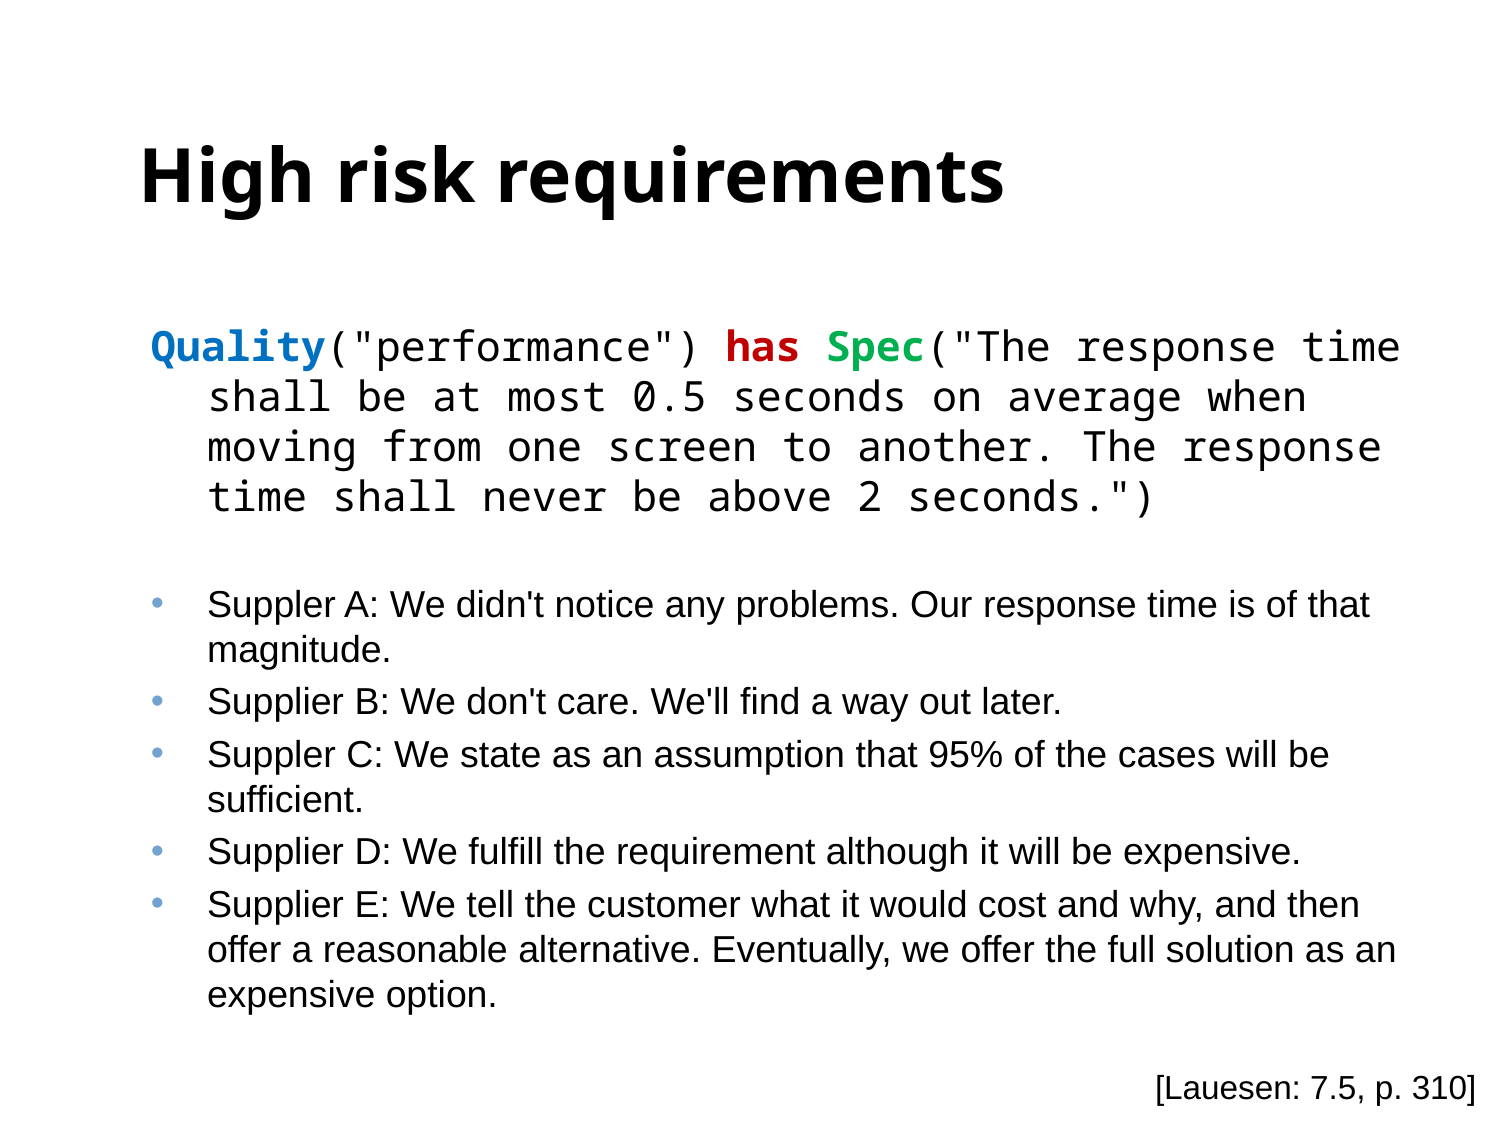

# High risk requirements
Quality("performance") has Spec("The response time shall be at most 0.5 seconds on average when moving from one screen to another. The response time shall never be above 2 seconds.")
Suppler A: We didn't notice any problems. Our response time is of that magnitude.
Supplier B: We don't care. We'll find a way out later.
Suppler C: We state as an assumption that 95% of the cases will be sufficient.
Supplier D: We fulfill the requirement although it will be expensive.
Supplier E: We tell the customer what it would cost and why, and then offer a reasonable alternative. Eventually, we offer the full solution as an expensive option.
[Lauesen: 7.5, p. 310]